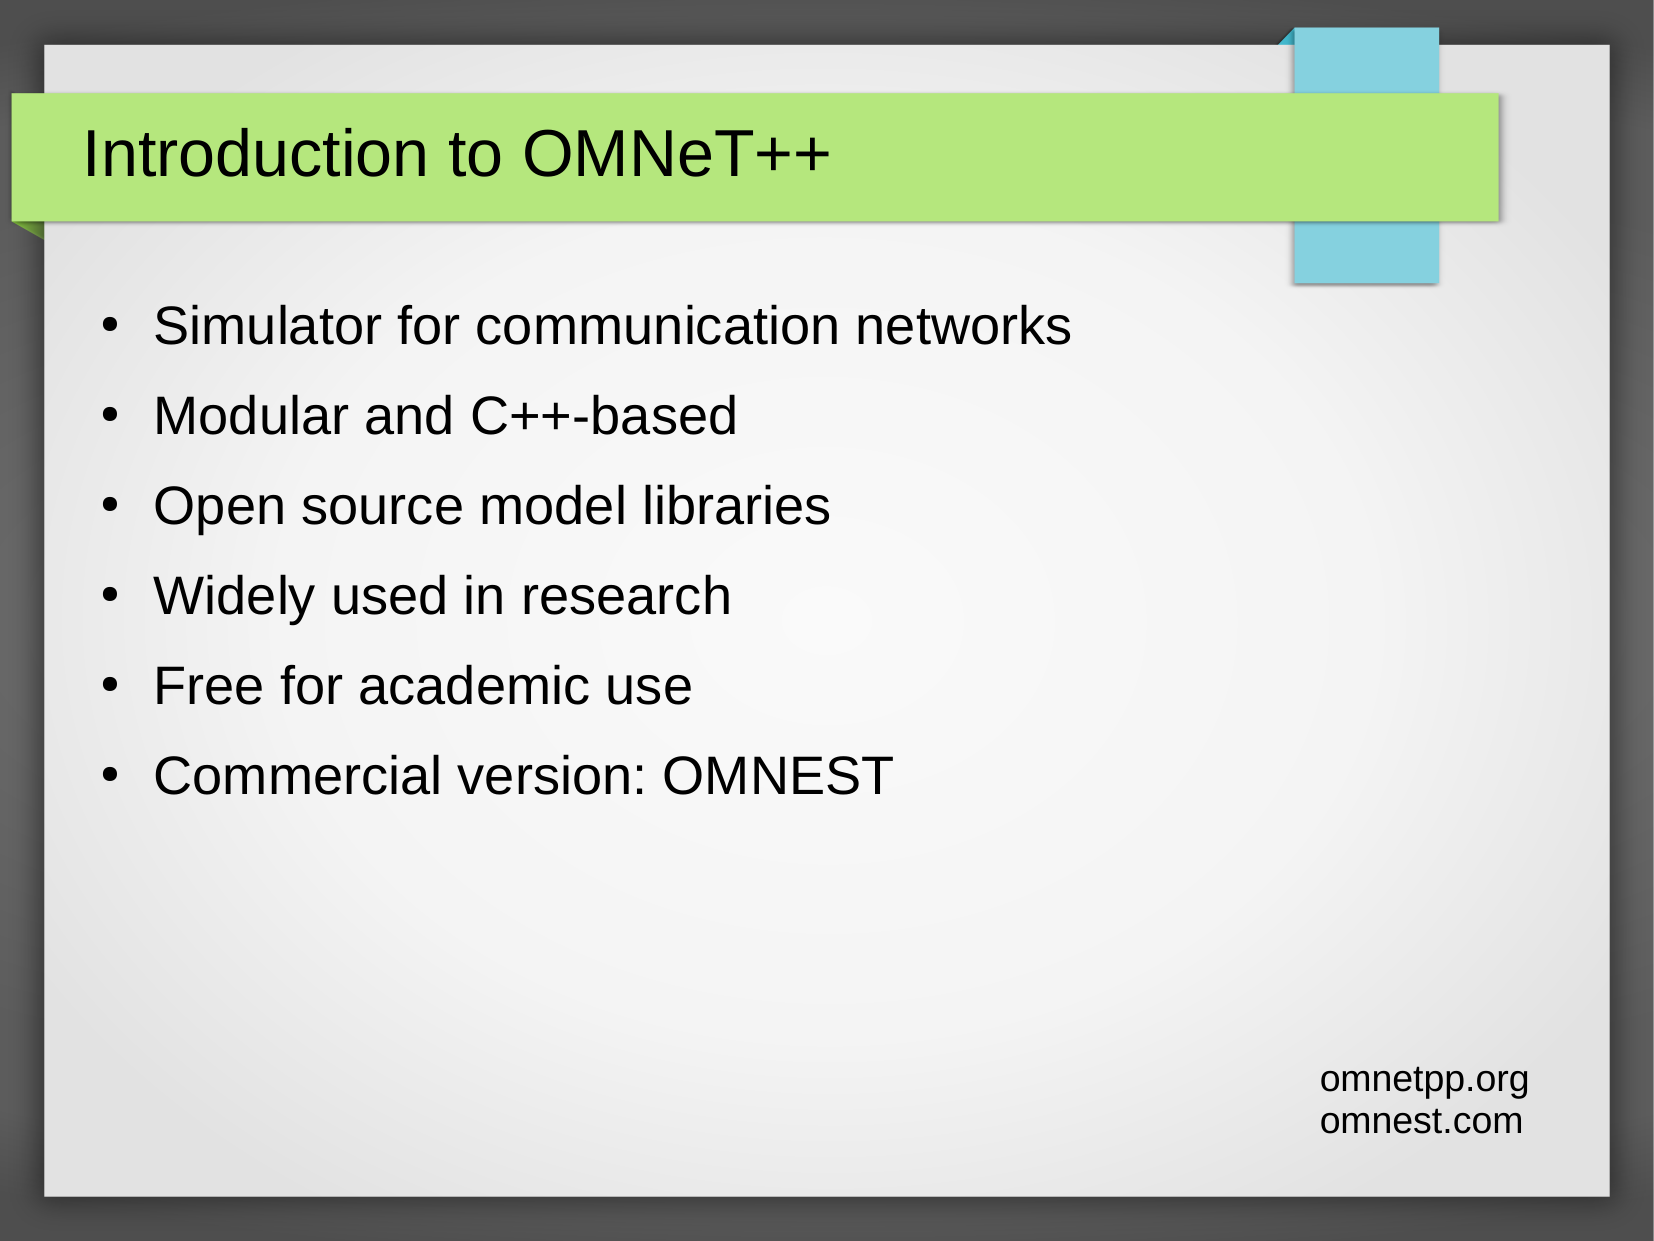

# Introduction to OMNeT++
Simulator for communication networks
Modular and C++-based
Open source model libraries
Widely used in research
Free for academic use
Commercial version: OMNEST
omnetpp.org
omnest.com